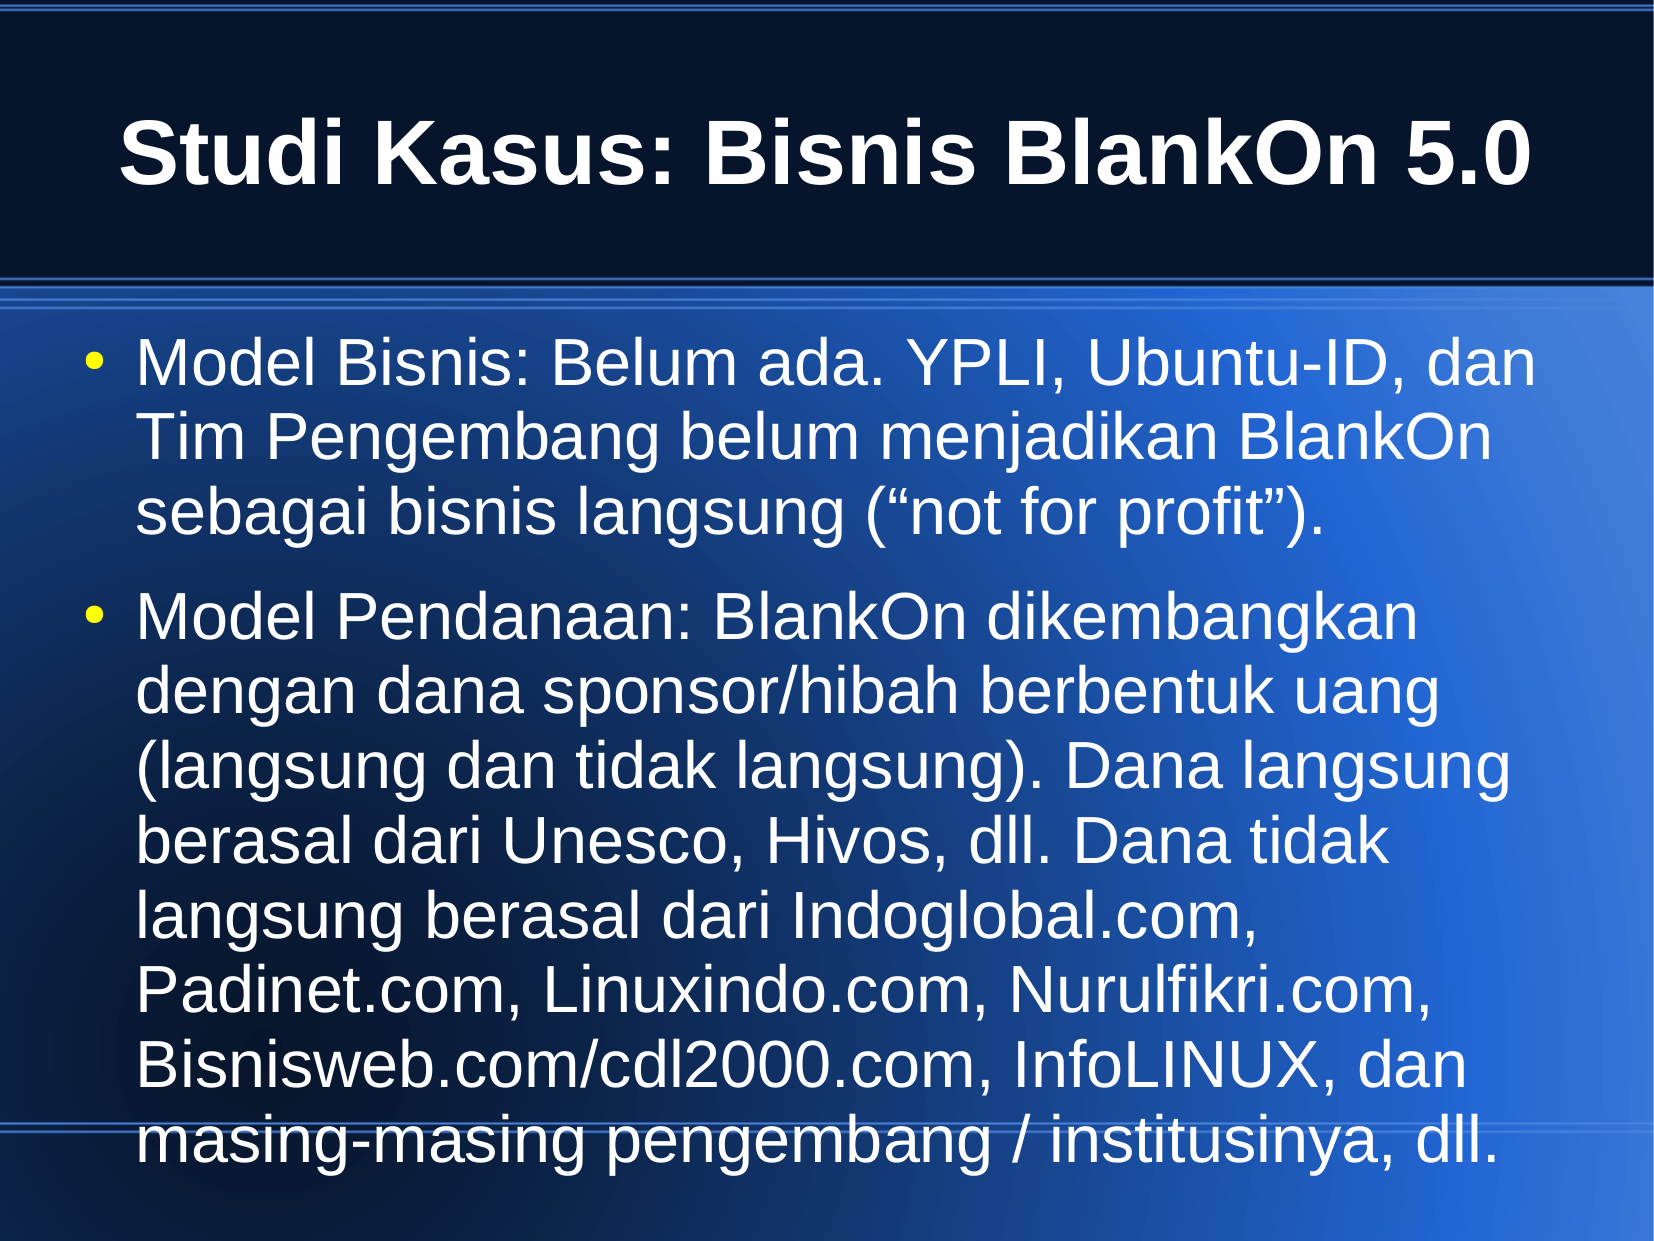

# Studi Kasus: Bisnis BlankOn 5.0
Model Bisnis: Belum ada. YPLI, Ubuntu-ID, dan Tim Pengembang belum menjadikan BlankOn sebagai bisnis langsung (“not for profit”).
Model Pendanaan: BlankOn dikembangkan dengan dana sponsor/hibah berbentuk uang (langsung dan tidak langsung). Dana langsung berasal dari Unesco, Hivos, dll. Dana tidak langsung berasal dari Indoglobal.com, Padinet.com, Linuxindo.com, Nurulfikri.com, Bisnisweb.com/cdl2000.com, InfoLINUX, dan masing-masing pengembang / institusinya, dll.